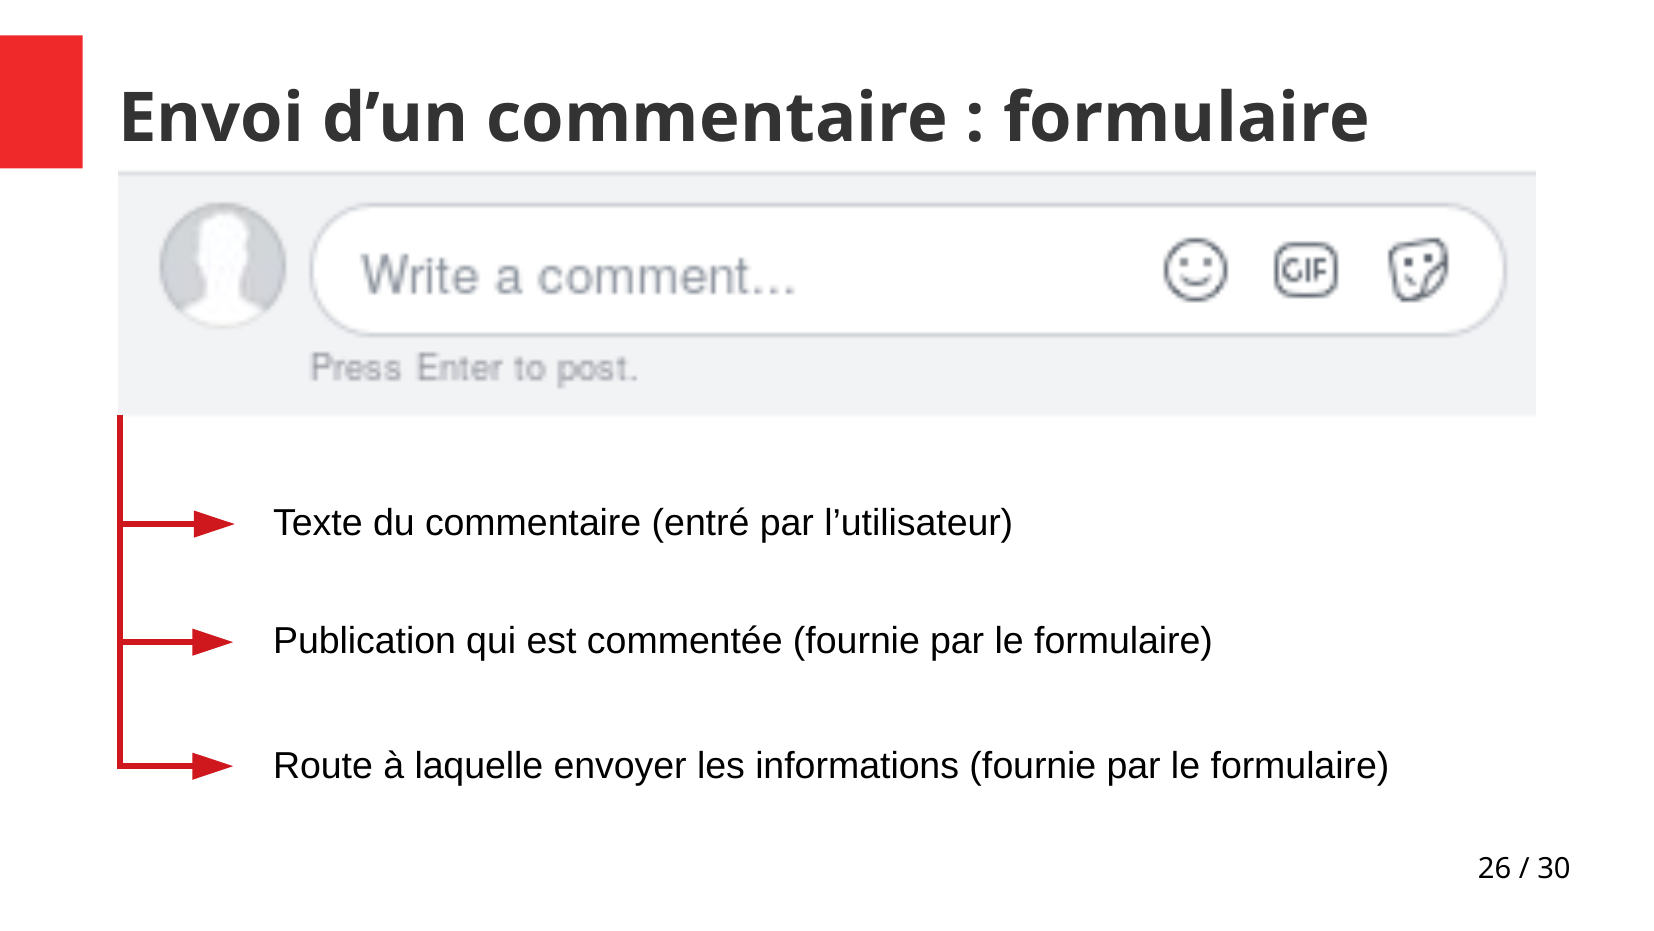

# Envoi d’un commentaire : formulaire
Texte du commentaire (entré par l’utilisateur)
Publication qui est commentée (fournie par le formulaire)
Route à laquelle envoyer les informations (fournie par le formulaire)
26